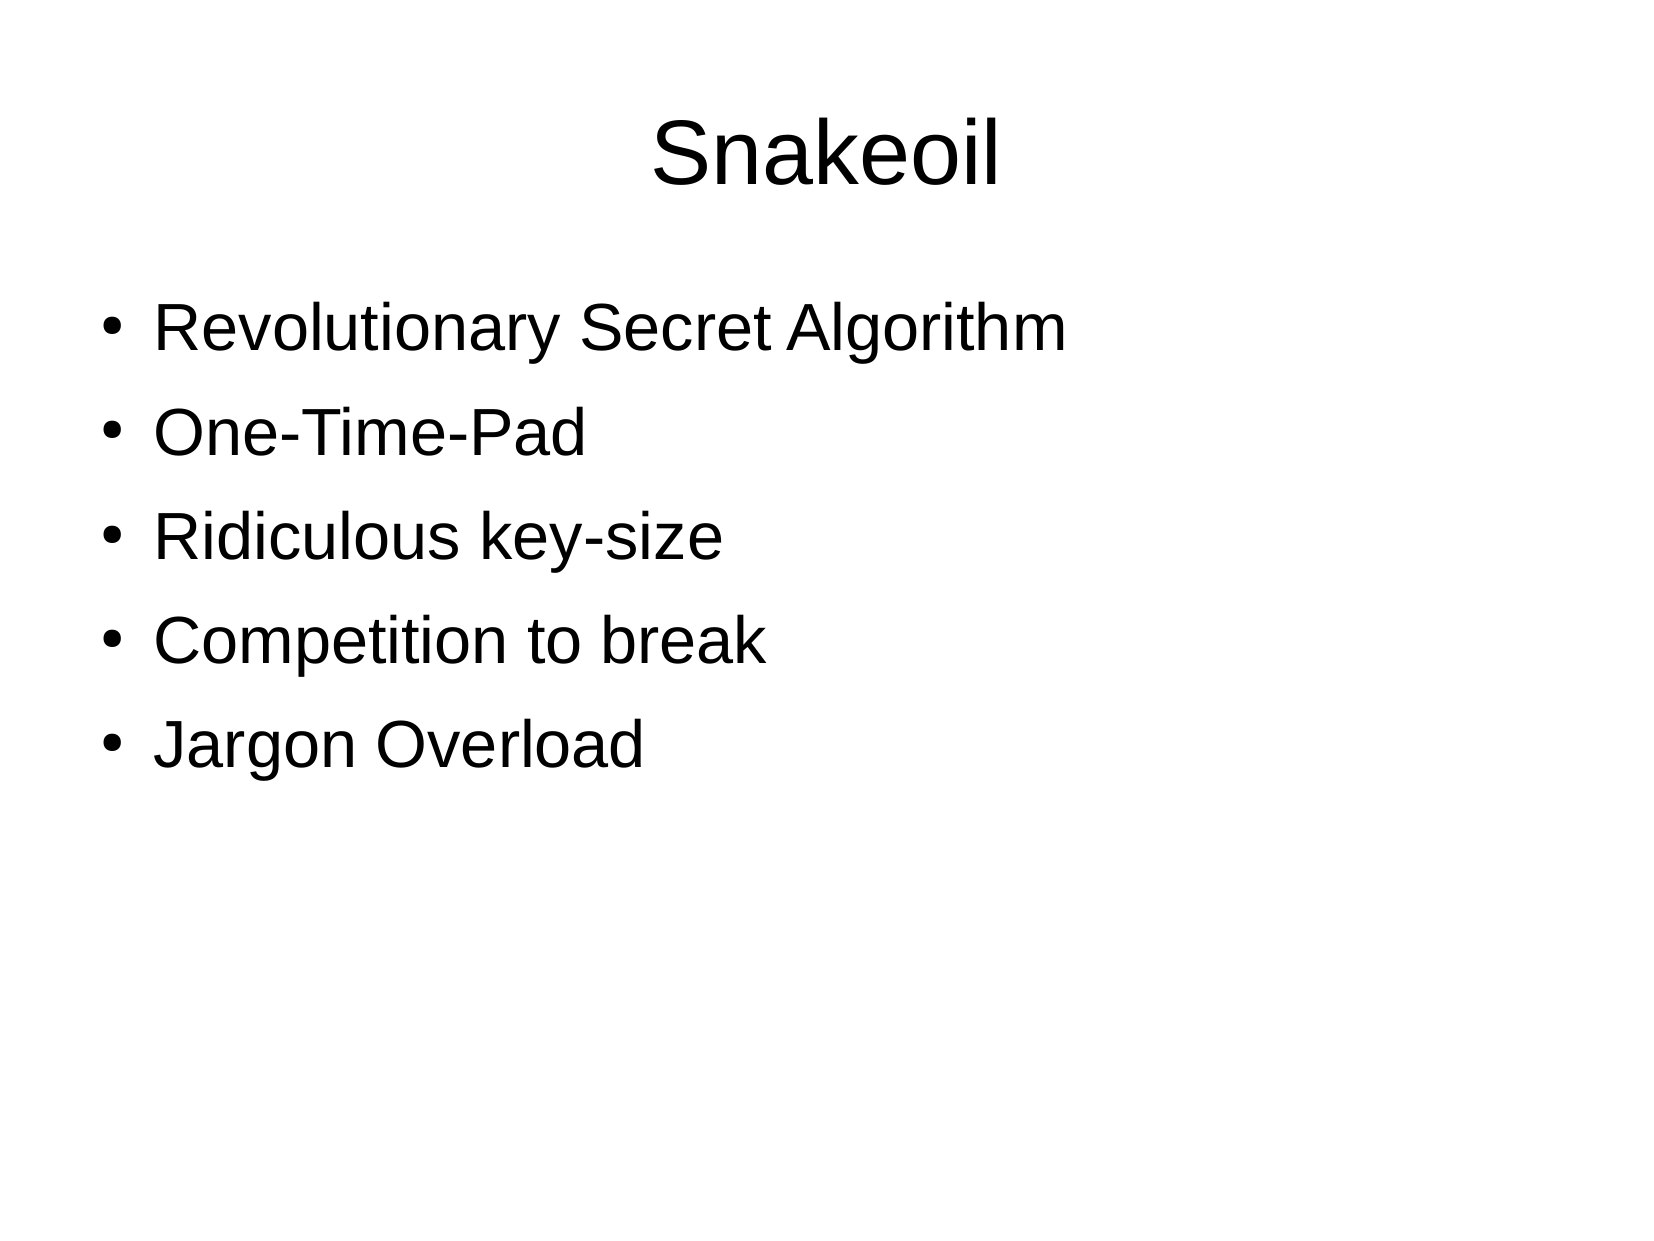

# Snakeoil
Revolutionary Secret Algorithm
One-Time-Pad
Ridiculous key-size
Competition to break
Jargon Overload